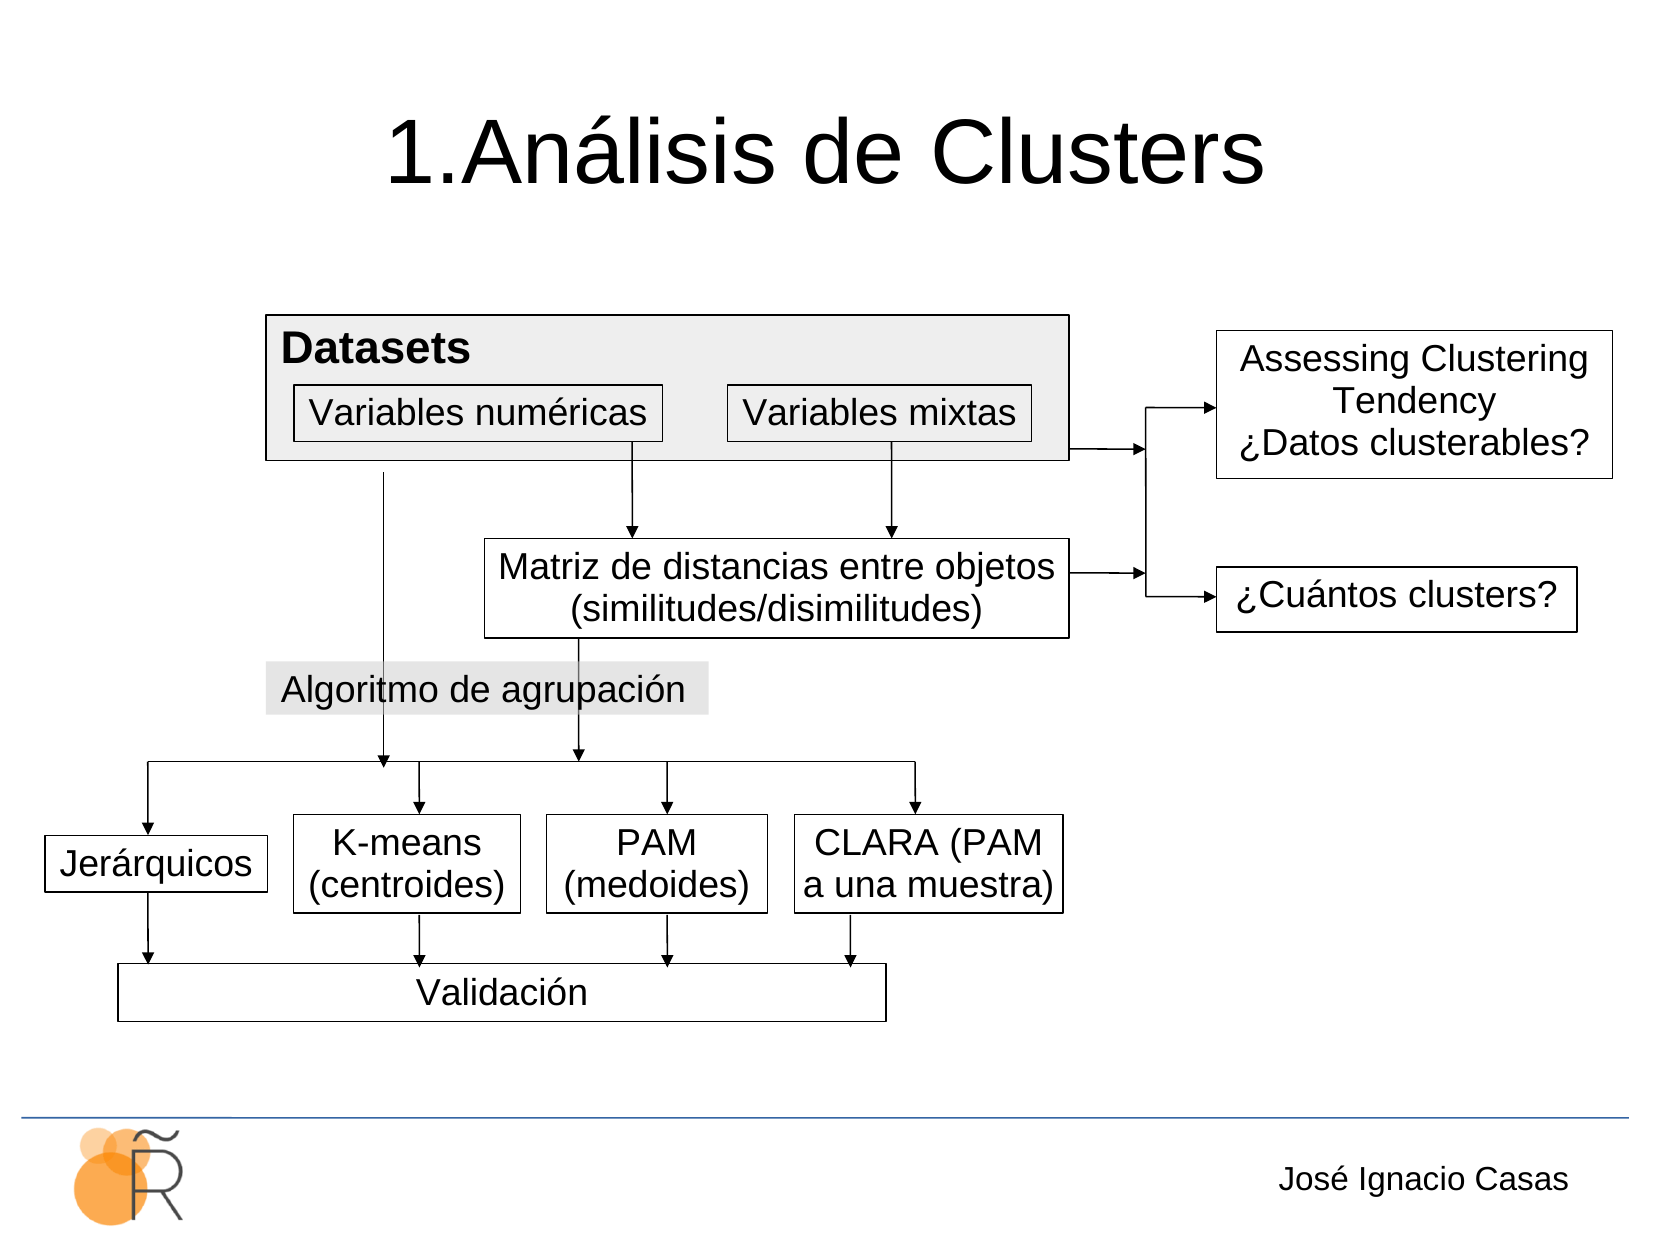

# 1.Análisis de Clusters
Datasets
Assessing Clustering Tendency
¿Datos clusterables?
Variables numéricas
Variables mixtas
Matriz de distancias entre objetos
(similitudes/disimilitudes)
¿Cuántos clusters?
Algoritmo de agrupación
K-means
(centroides)
PAM
(medoides)
CLARA (PAM
a una muestra)
Jerárquicos
Validación